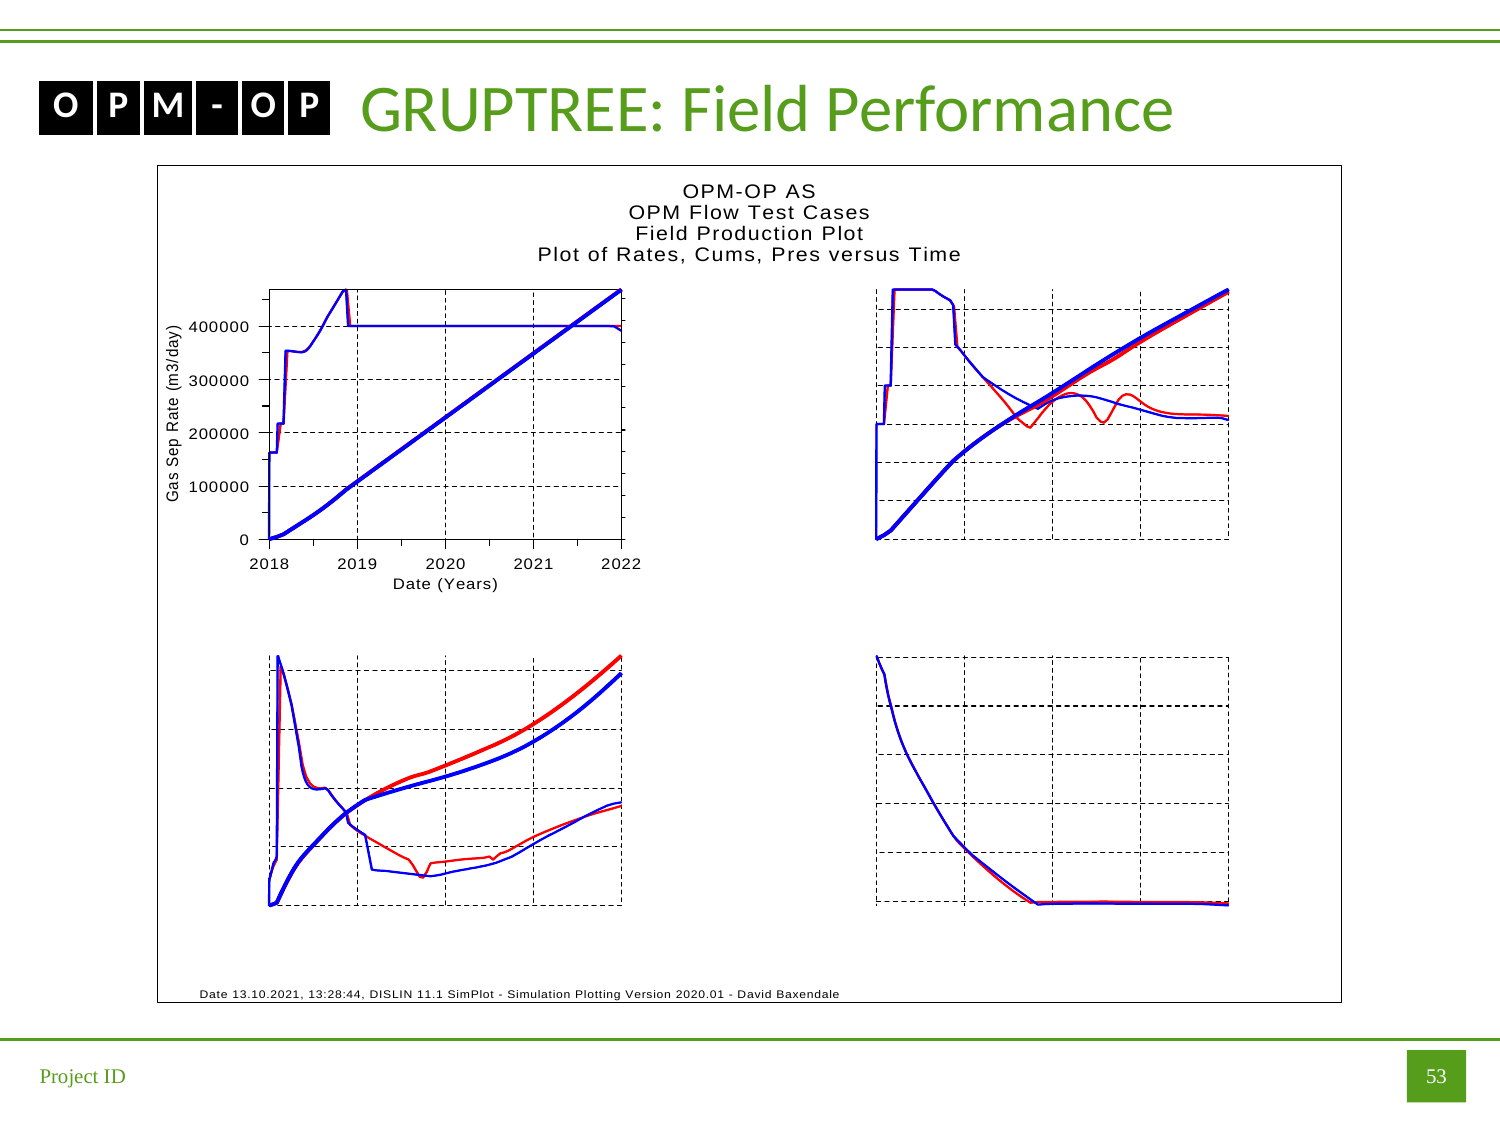

# GRUPTREE: Field Performance
Project ID
53